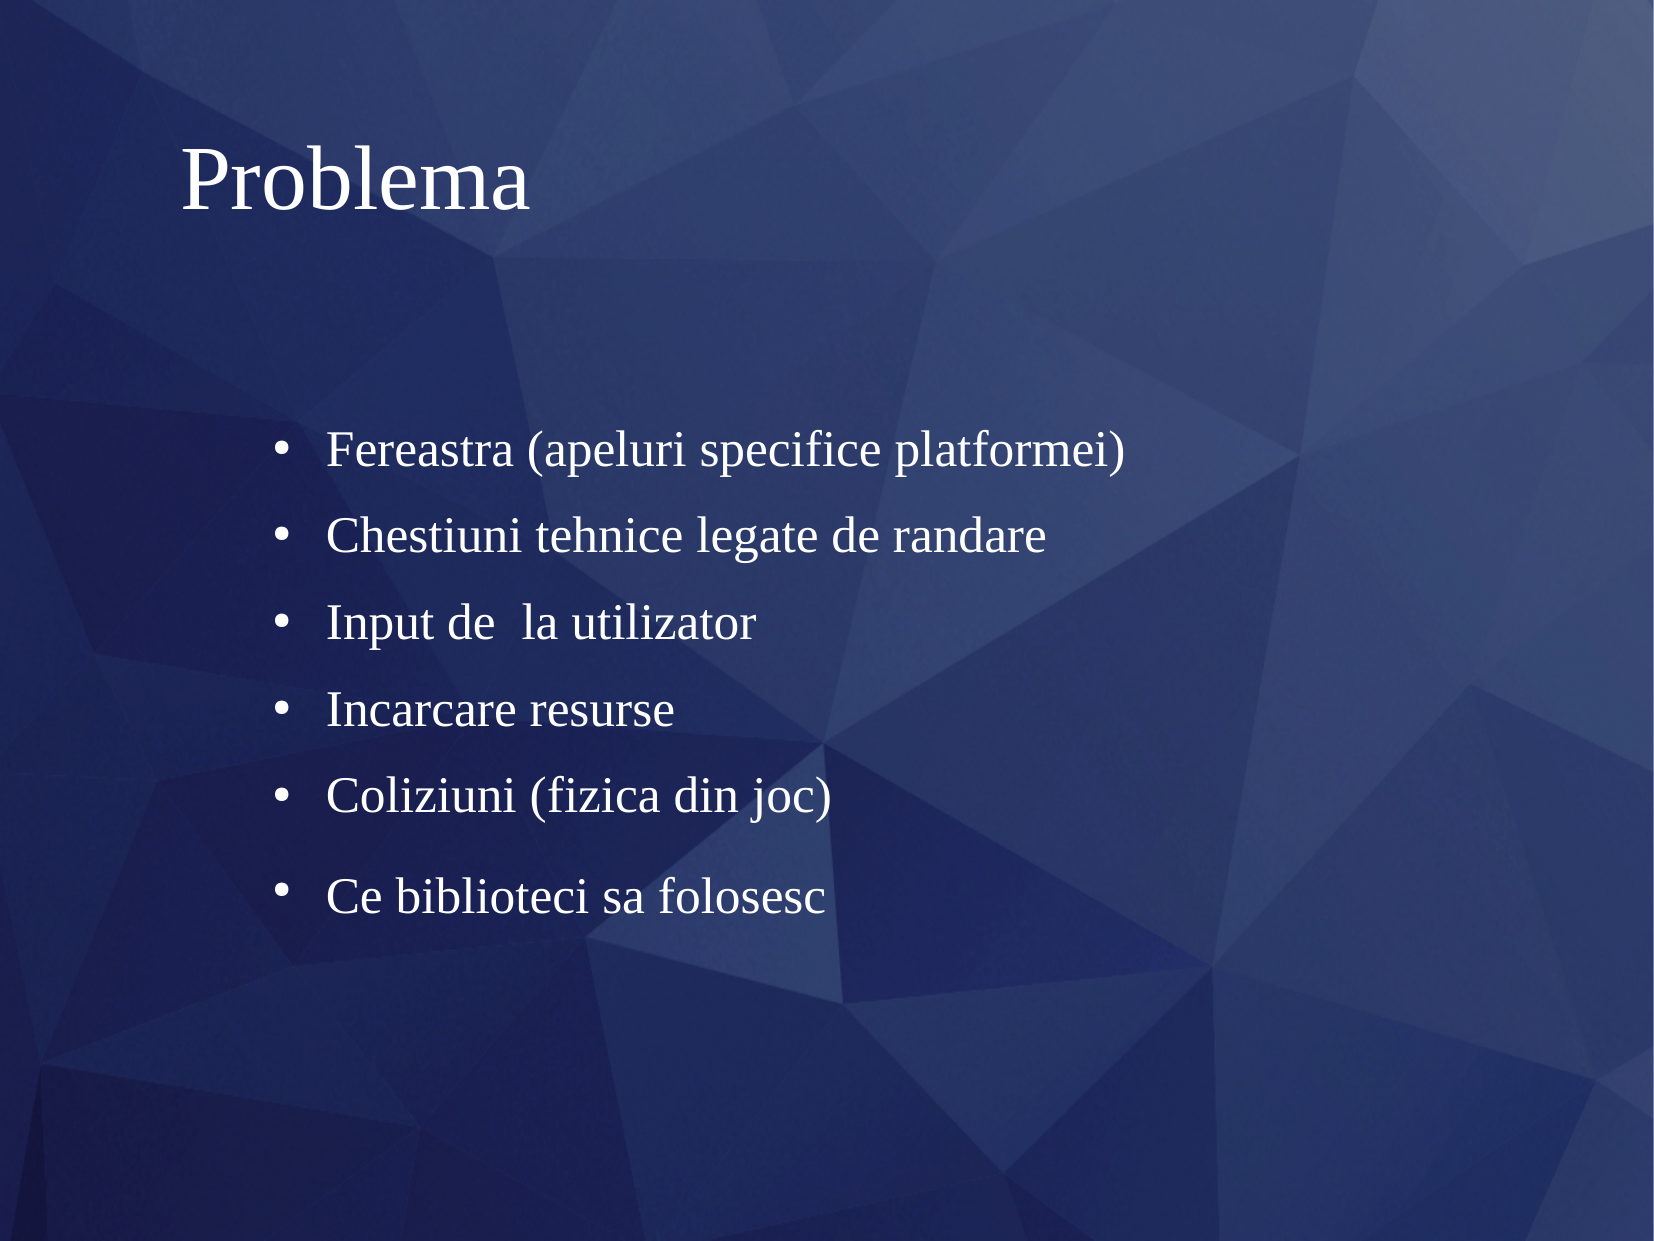

# Problema
Fereastra (apeluri specifice platformei)
Chestiuni tehnice legate de randare
Input de la utilizator
Incarcare resurse
Coliziuni (fizica din joc)
Ce biblioteci sa folosesc